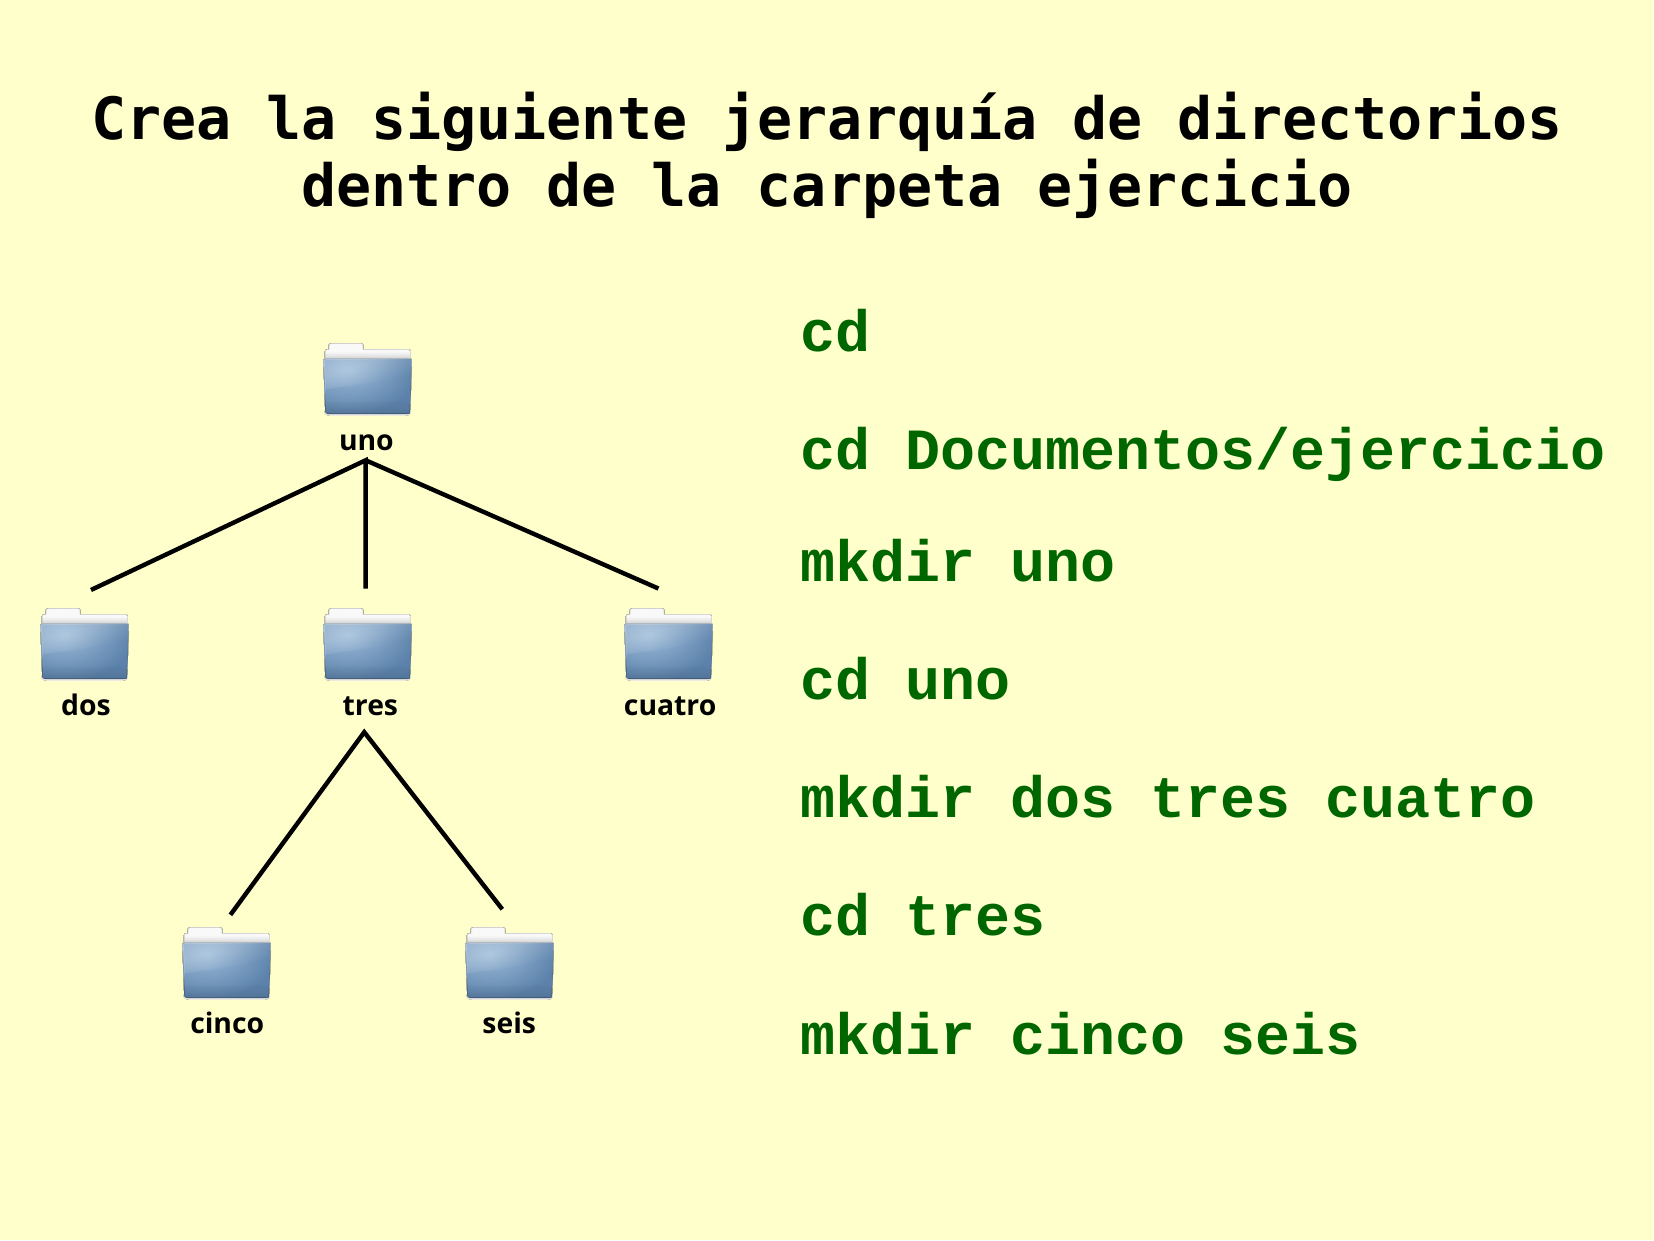

# Crea la siguiente jerarquía de directorios dentro de la carpeta ejercicio
cd
cd Documentos/ejercicio
mkdir uno
cd uno
mkdir dos tres cuatro
cd tres
mkdir cinco seis